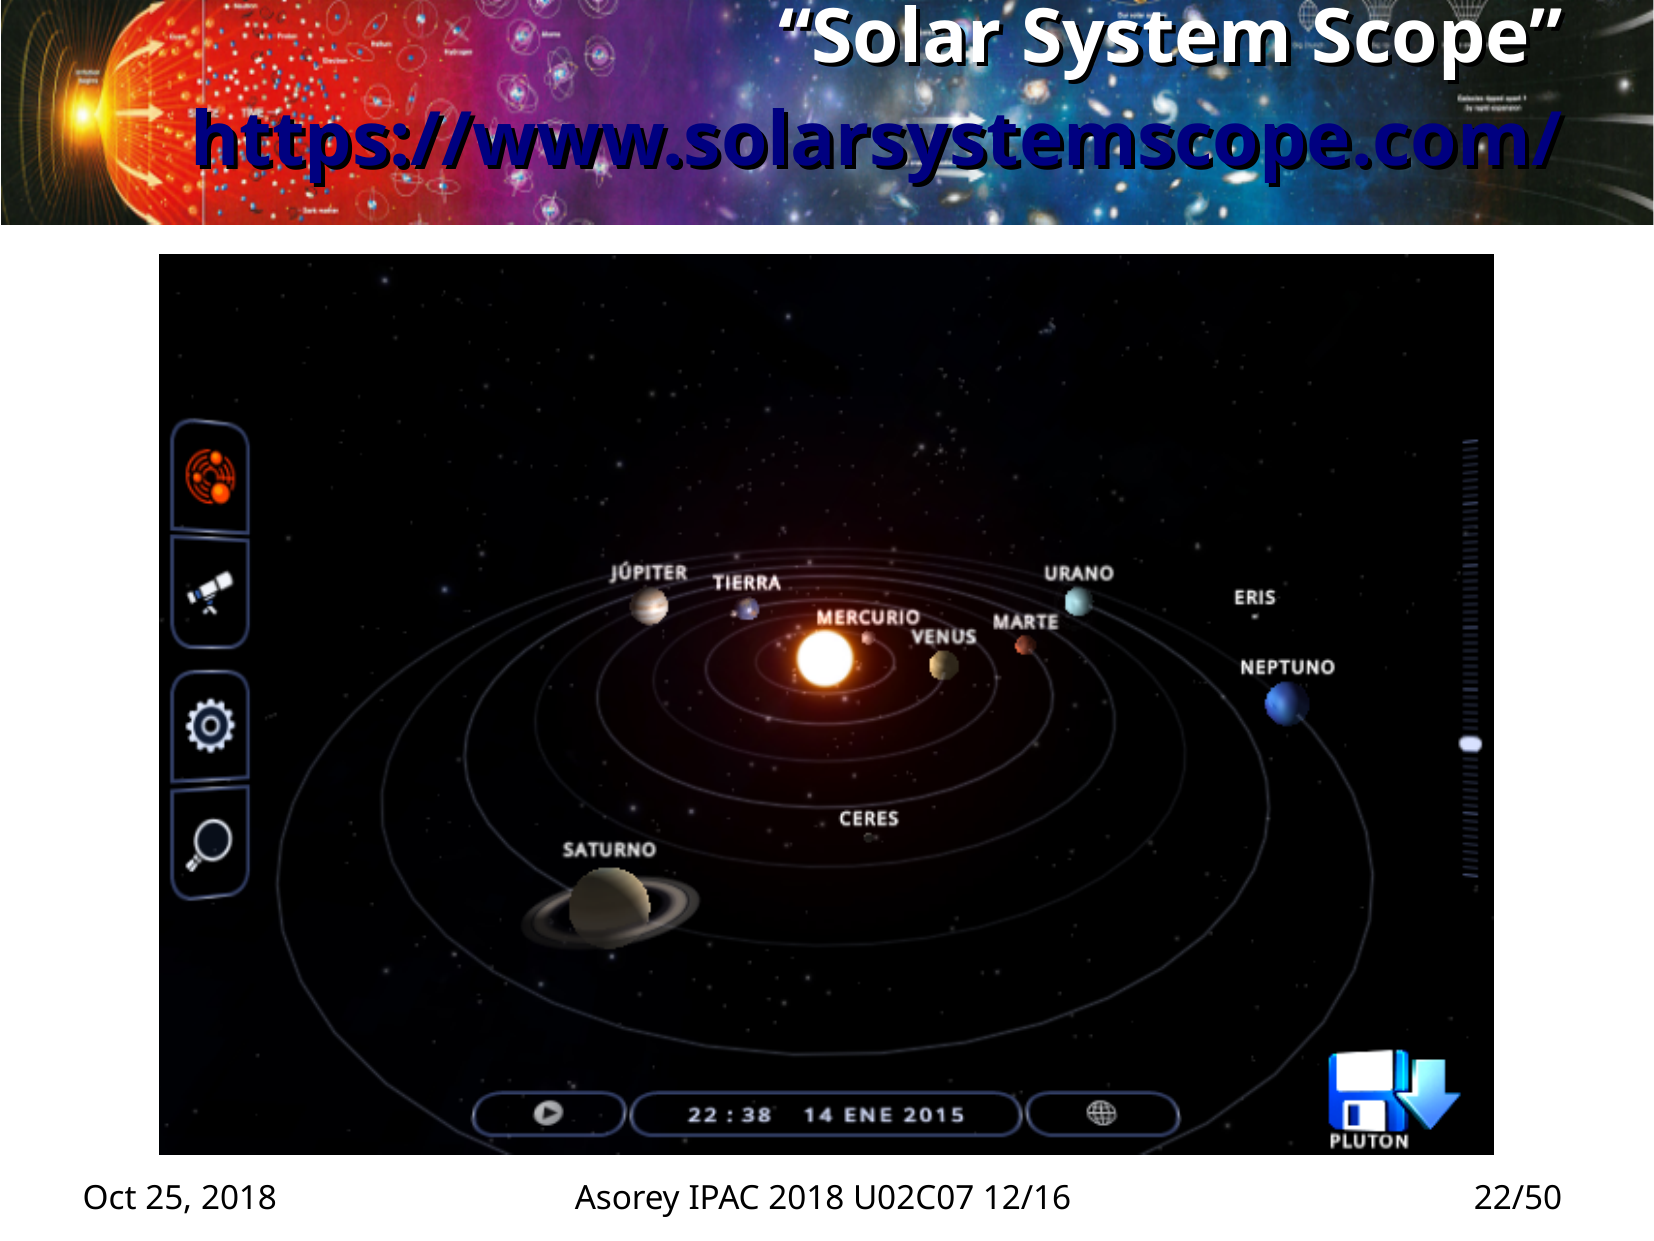

# “Solar System Scope” https://www.solarsystemscope.com/
Oct 25, 2018
Asorey IPAC 2018 U02C07 12/16
22